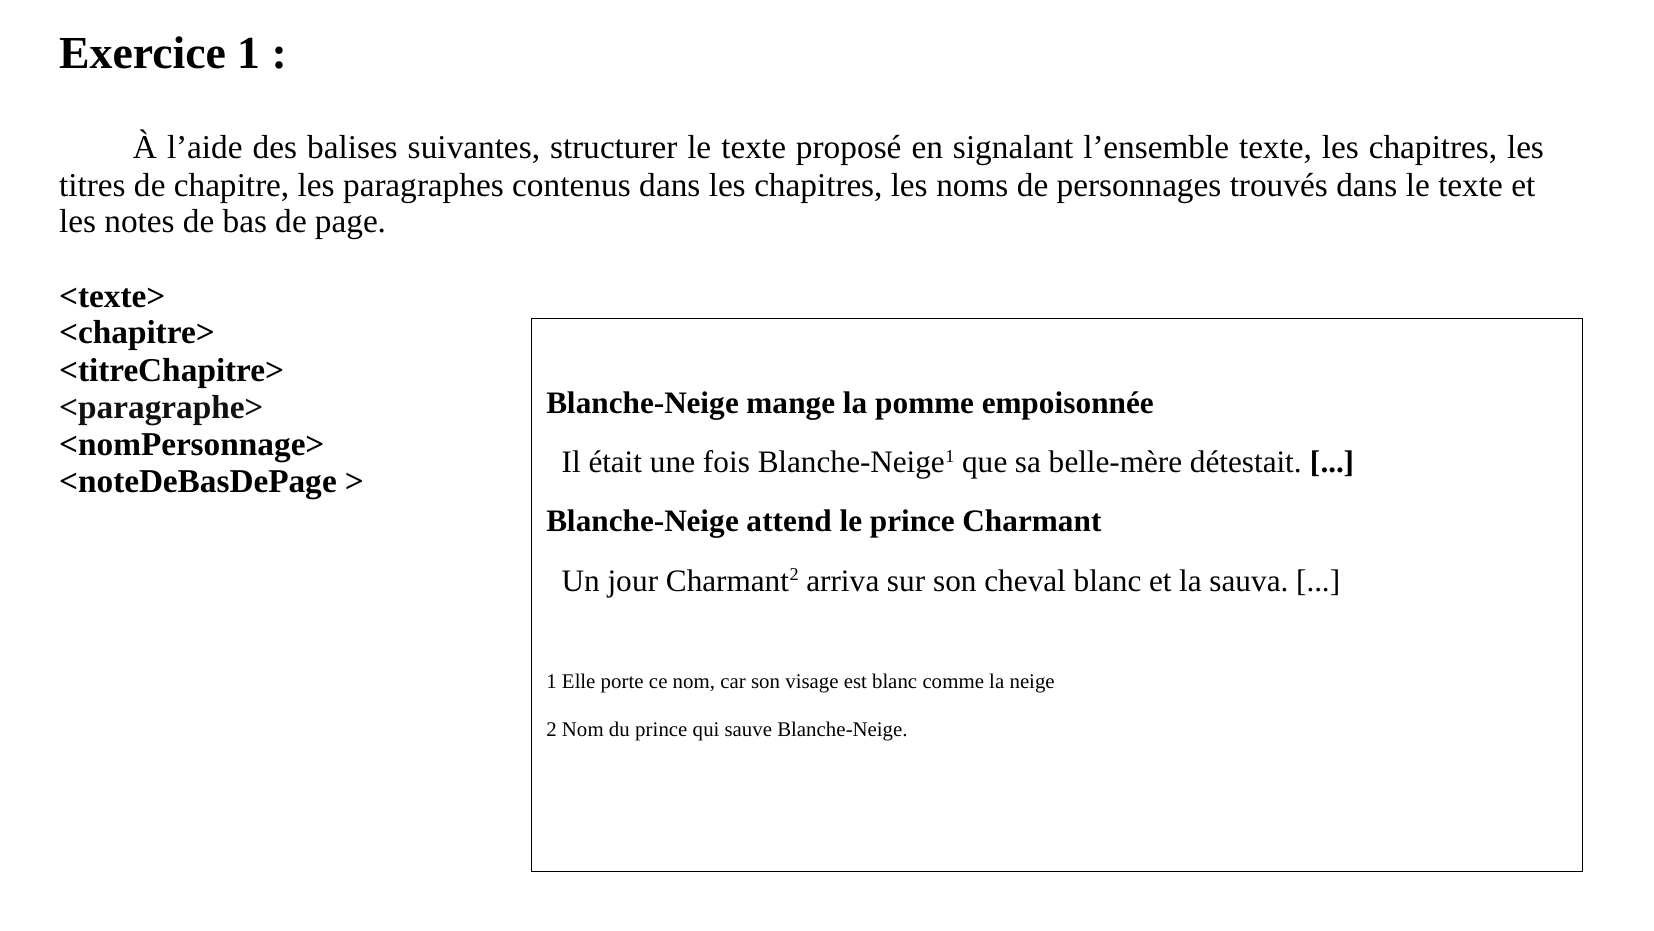

# Exercice 1 :
	À l’aide des balises suivantes, structurer le texte proposé en signalant l’ensemble texte, les chapitres, les titres de chapitre, les paragraphes contenus dans les chapitres, les noms de personnages trouvés dans le texte et les notes de bas de page.
<texte>
<chapitre>
<titreChapitre>
<paragraphe>
<nomPersonnage>
<noteDeBasDePage >
Blanche-Neige mange la pomme empoisonnée
  Il était une fois Blanche-Neige1 que sa belle-mère détestait. [...]
Blanche-Neige attend le prince Charmant
  Un jour Charmant2 arriva sur son cheval blanc et la sauva. [...]
1 Elle porte ce nom, car son visage est blanc comme la neige
2 Nom du prince qui sauve Blanche-Neige.